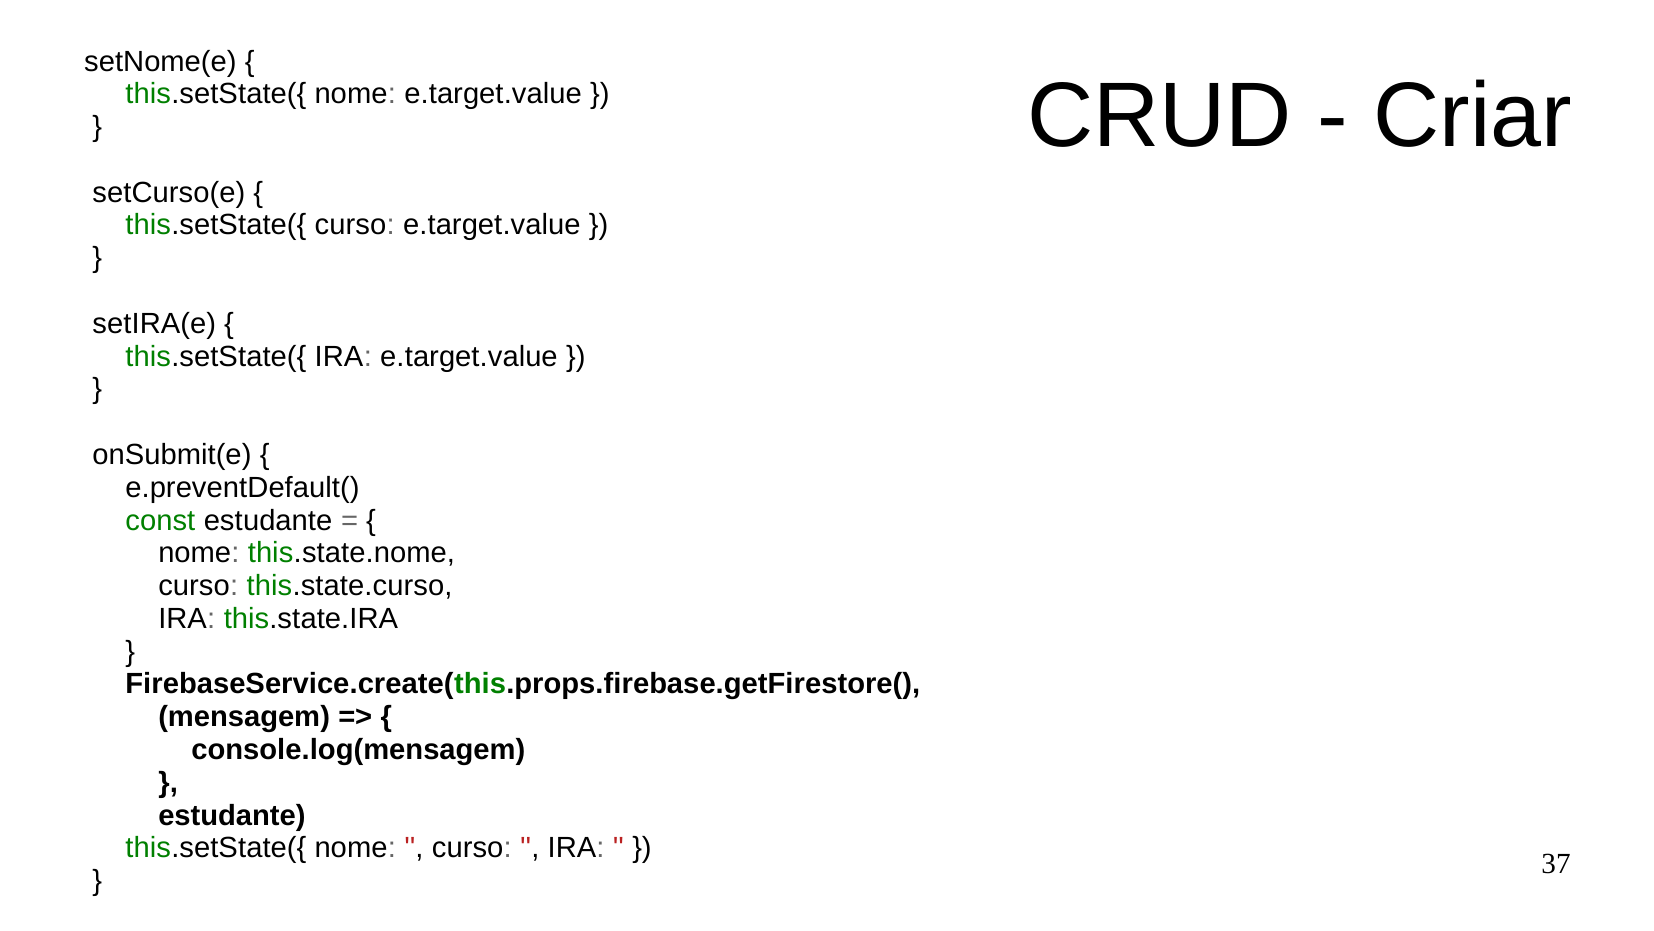

# CRUD - Criar
 setNome(e) {
 this.setState({ nome: e.target.value })
 }
 setCurso(e) {
 this.setState({ curso: e.target.value })
 }
 setIRA(e) {
 this.setState({ IRA: e.target.value })
 }
 onSubmit(e) {
 e.preventDefault()
 const estudante = {
 nome: this.state.nome,
 curso: this.state.curso,
 IRA: this.state.IRA
 }
 FirebaseService.create(this.props.firebase.getFirestore(),
 (mensagem) => {
 console.log(mensagem)
 },
 estudante)
 this.setState({ nome: '', curso: '', IRA: '' })
 }
37